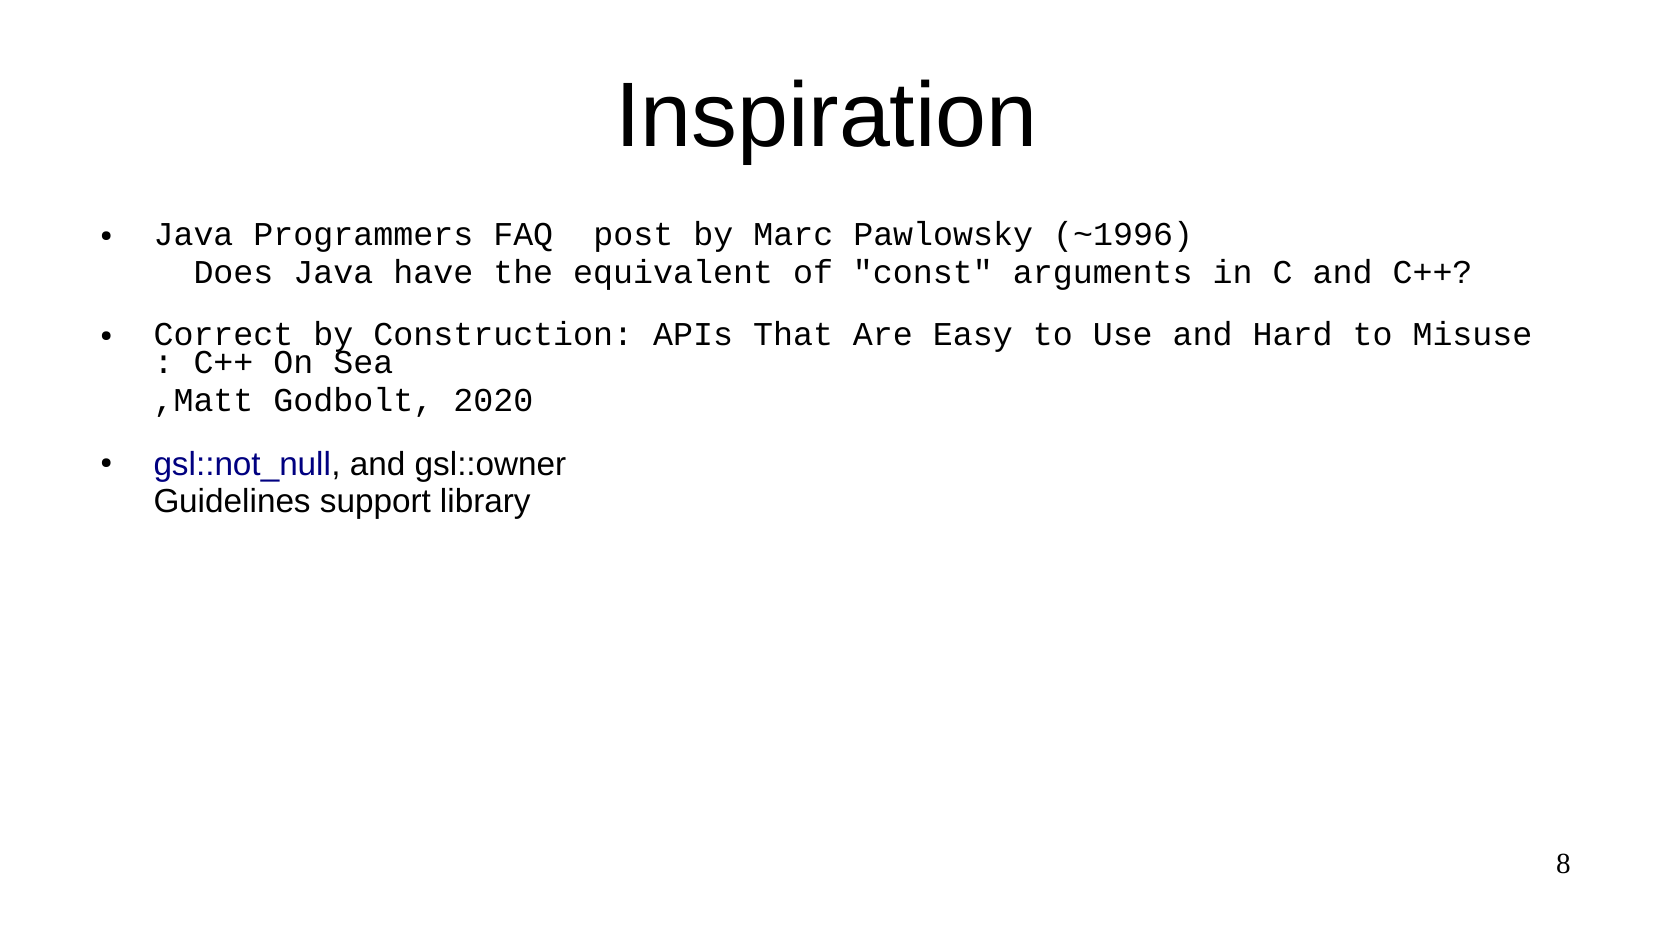

# Inspiration
Java Programmers FAQ post by Marc Pawlowsky (~1996)
 Does Java have the equivalent of "const" arguments in C and C++?
Correct by Construction: APIs That Are Easy to Use and Hard to Misuse : C++ On Sea,Matt Godbolt, 2020
gsl::not_null, and gsl::owner
Guidelines support library
8